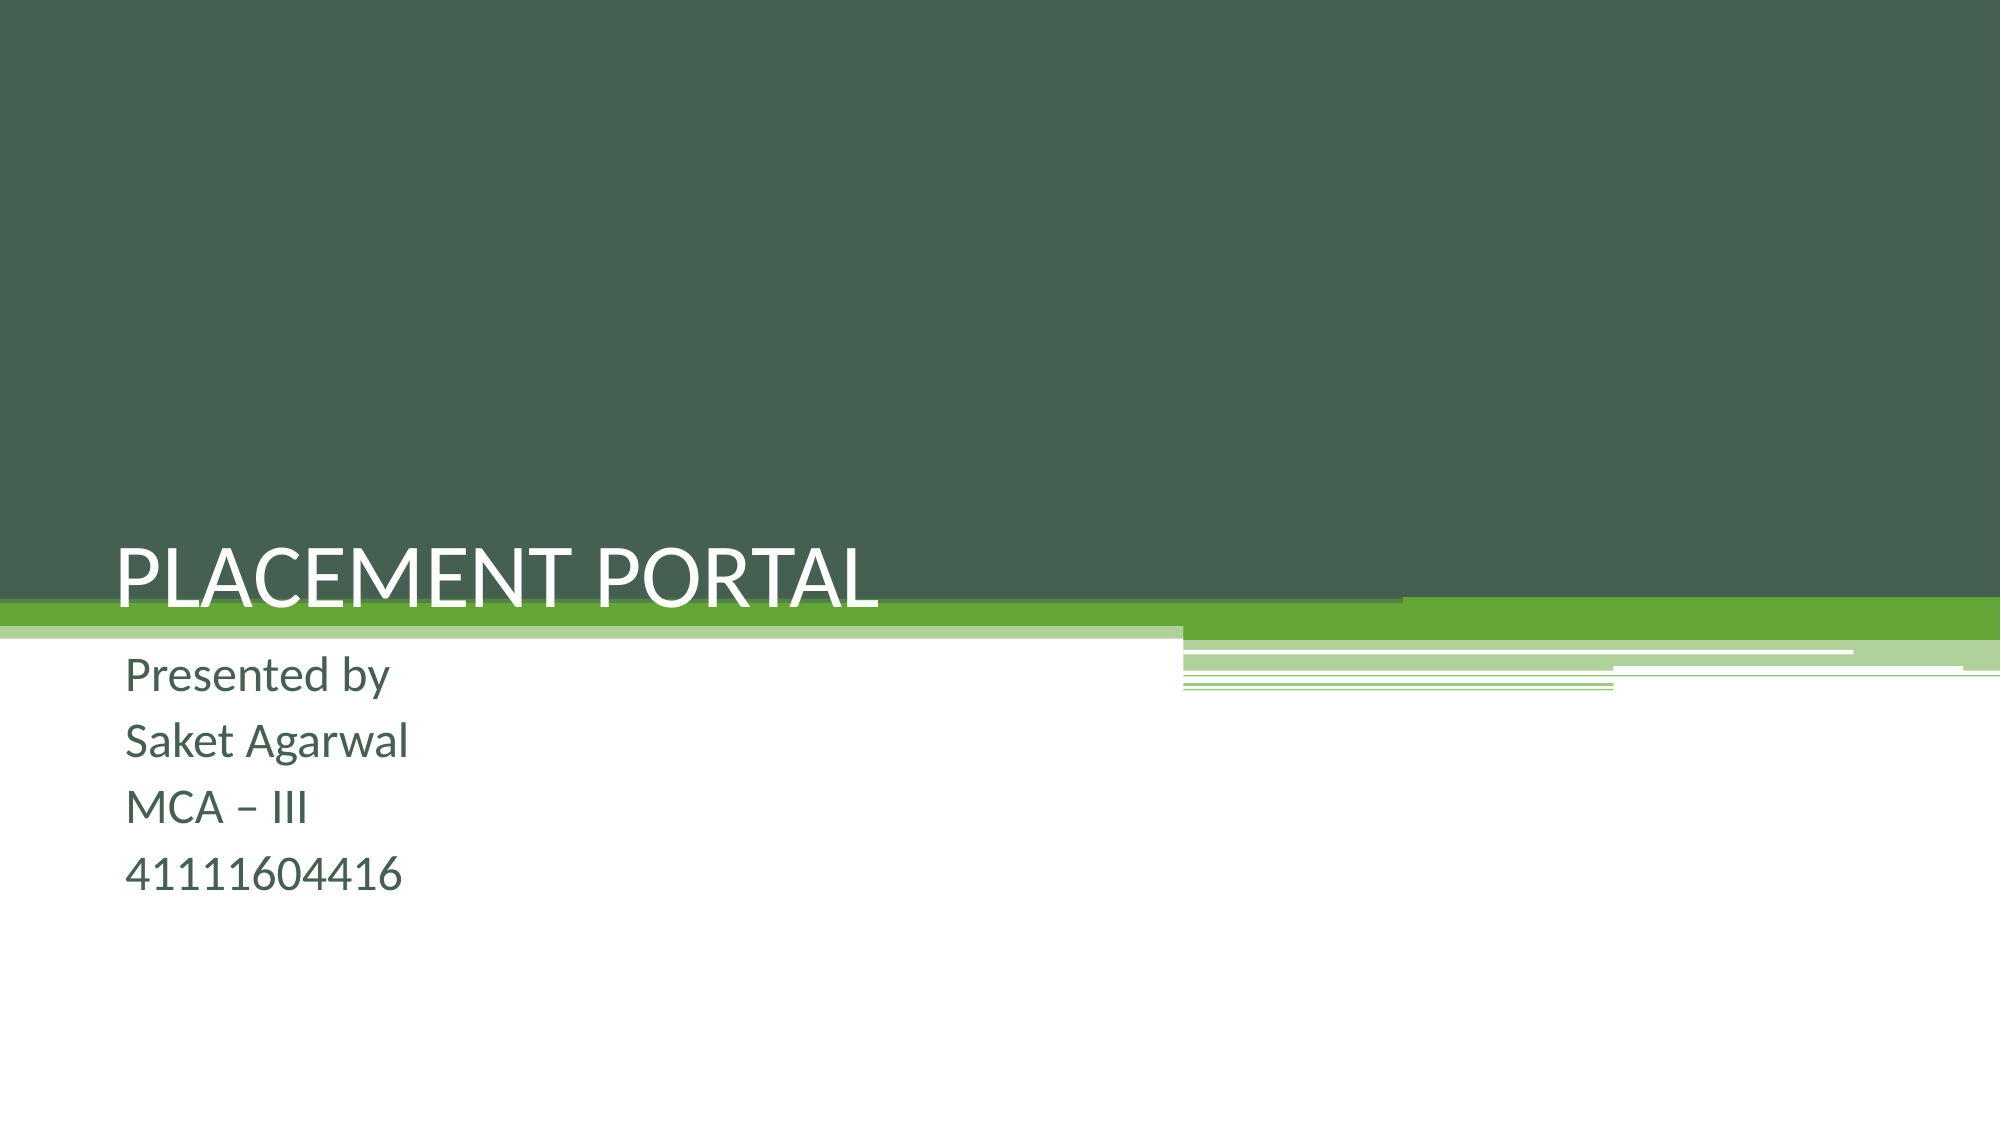

# PLACEMENT PORTAL
Presented by
Saket Agarwal
MCA – III
41111604416